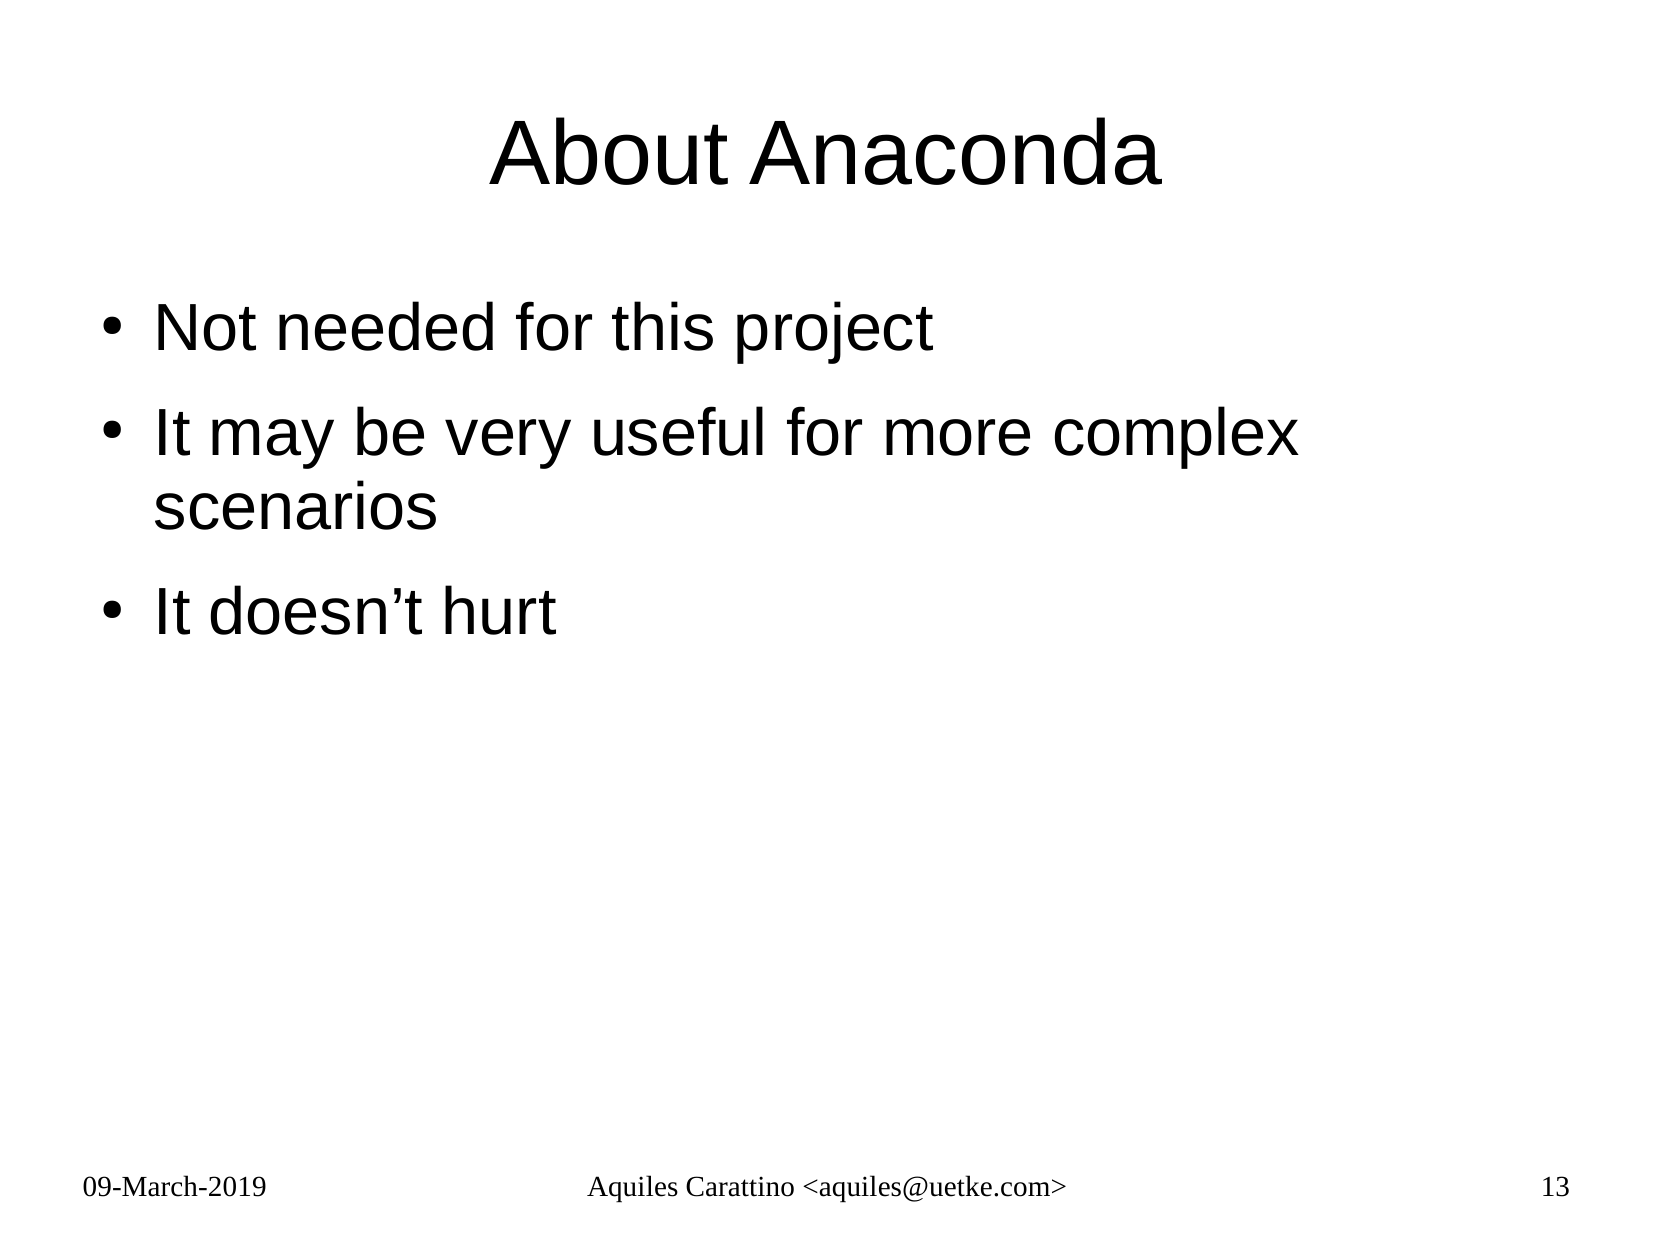

# About Anaconda
Not needed for this project
It may be very useful for more complex scenarios
It doesn’t hurt
09-March-2019
Aquiles Carattino <aquiles@uetke.com>
13